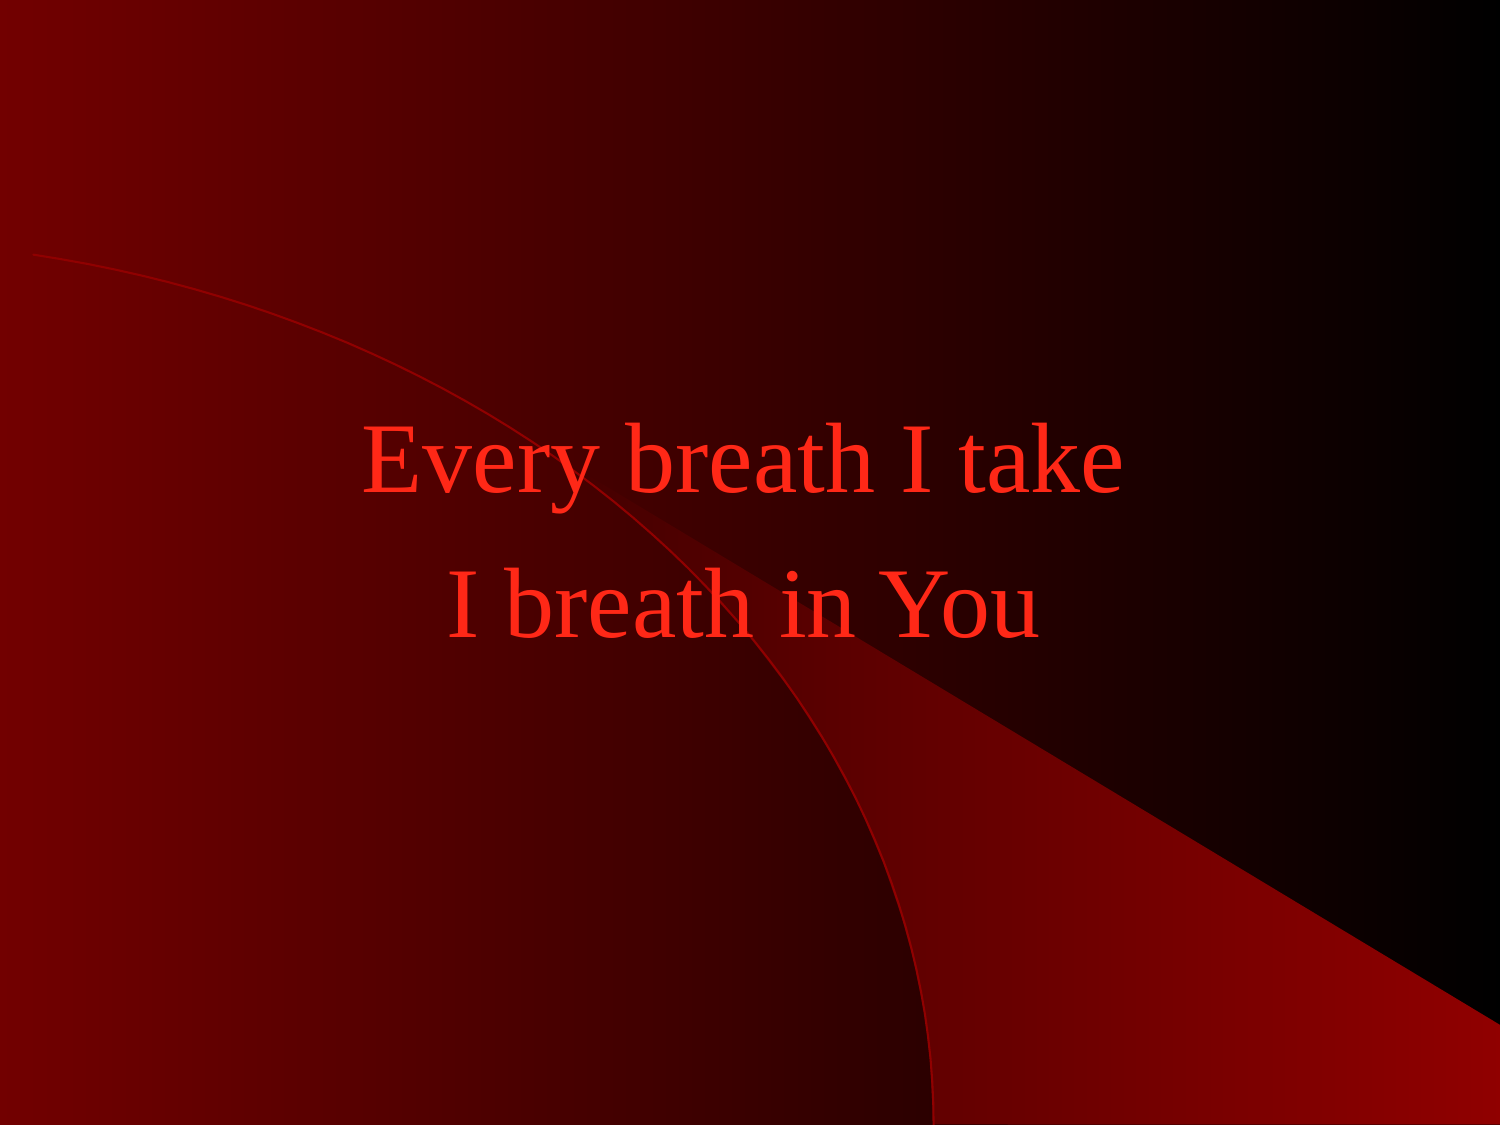

# Every breath I take
I breath in You